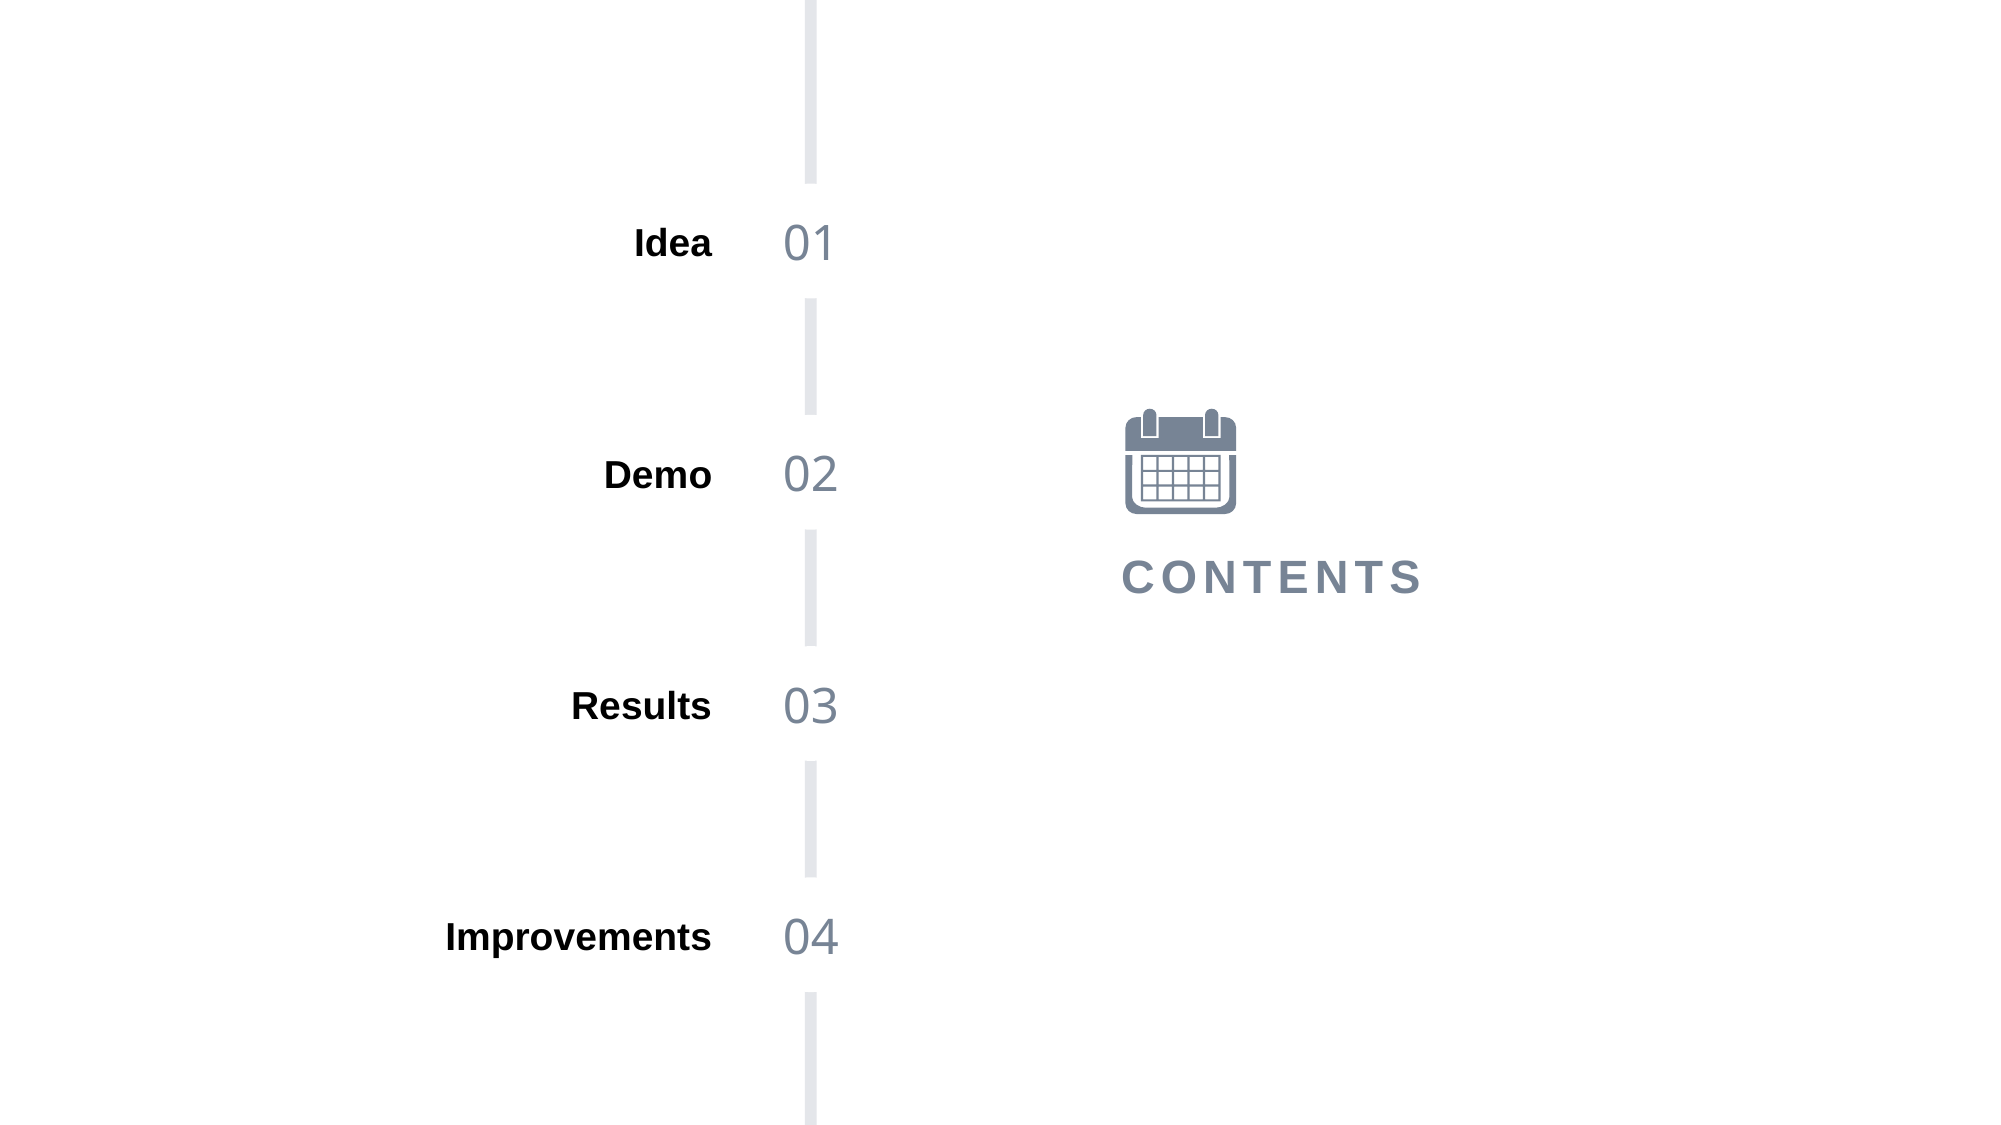

01
02
03
04
Idea
CONTENTS
Demo
Results
Improvements